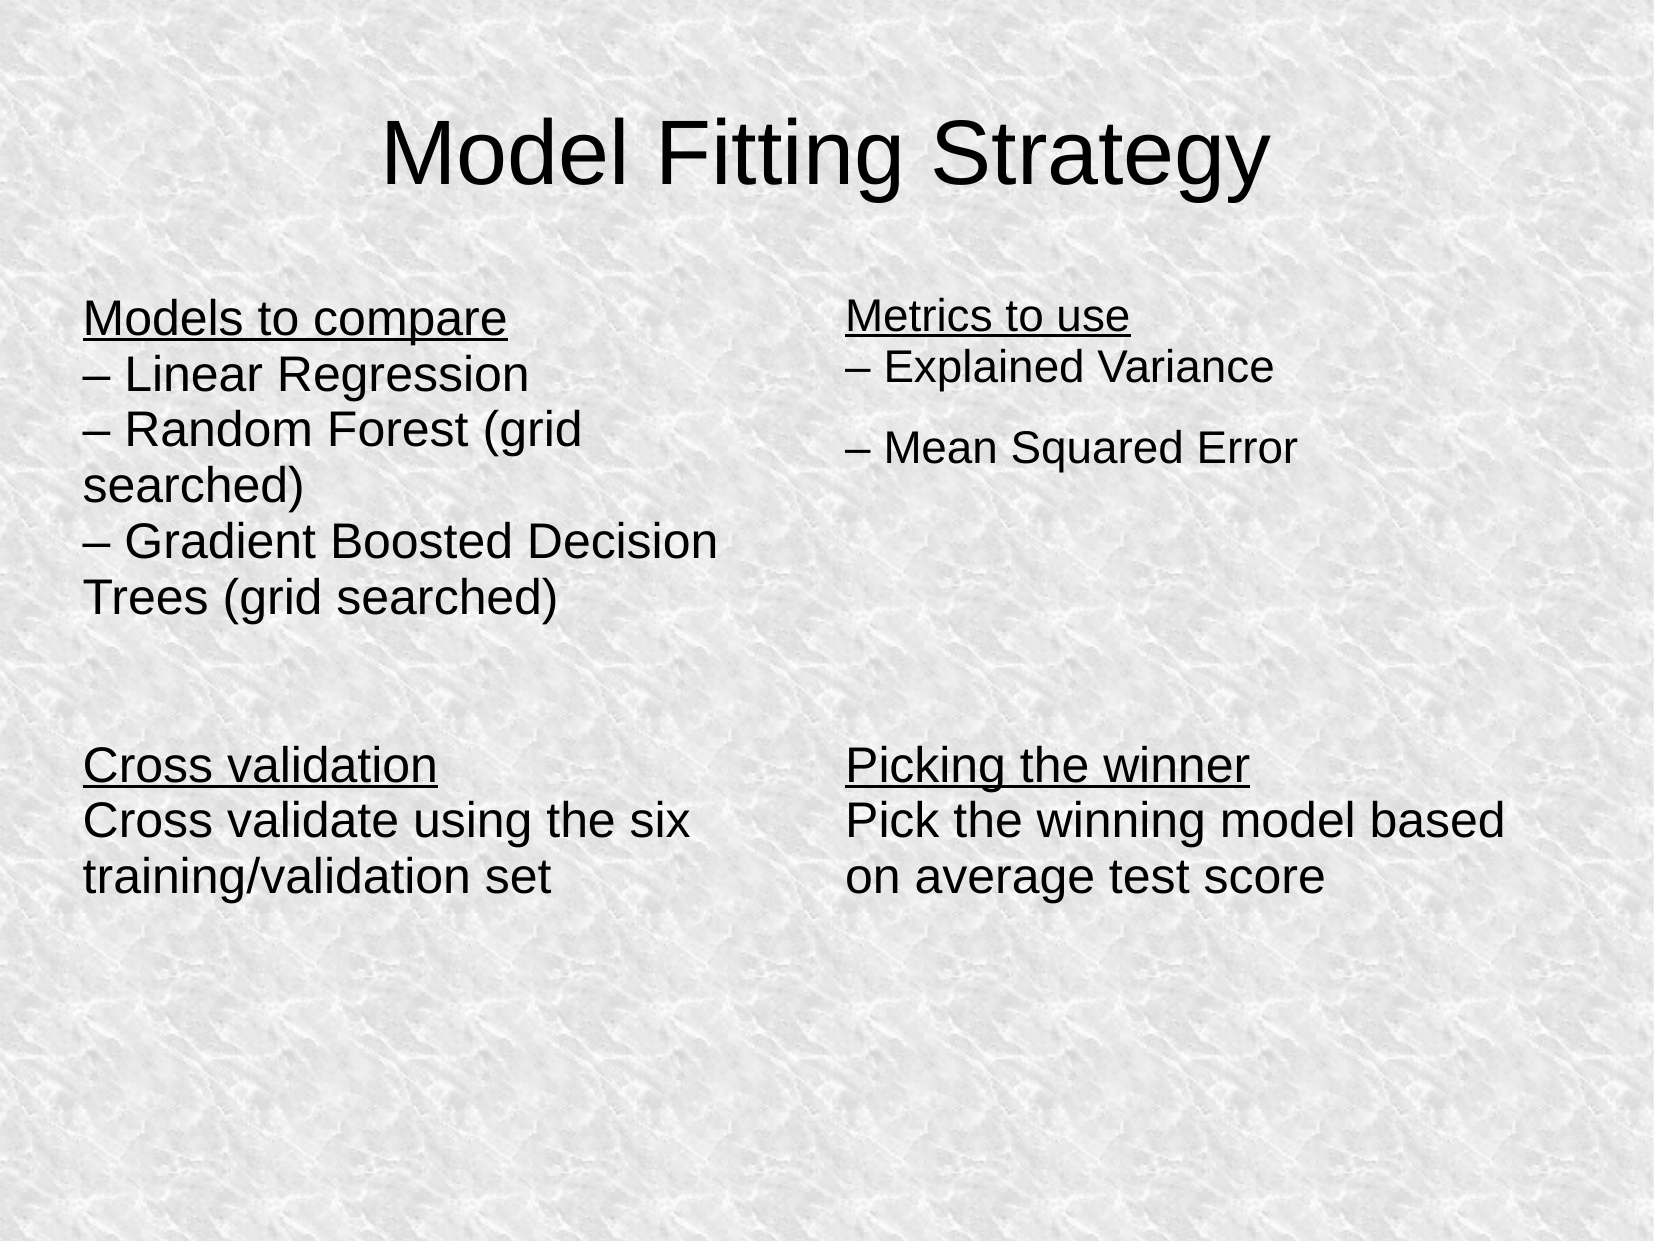

# Model Fitting Strategy
Models to compare
– Linear Regression
– Random Forest (grid searched)
– Gradient Boosted Decision Trees (grid searched)
Metrics to use
– Explained Variance
– Mean Squared Error
Cross validation
Cross validate using the six training/validation set
Picking the winner
Pick the winning model based on average test score